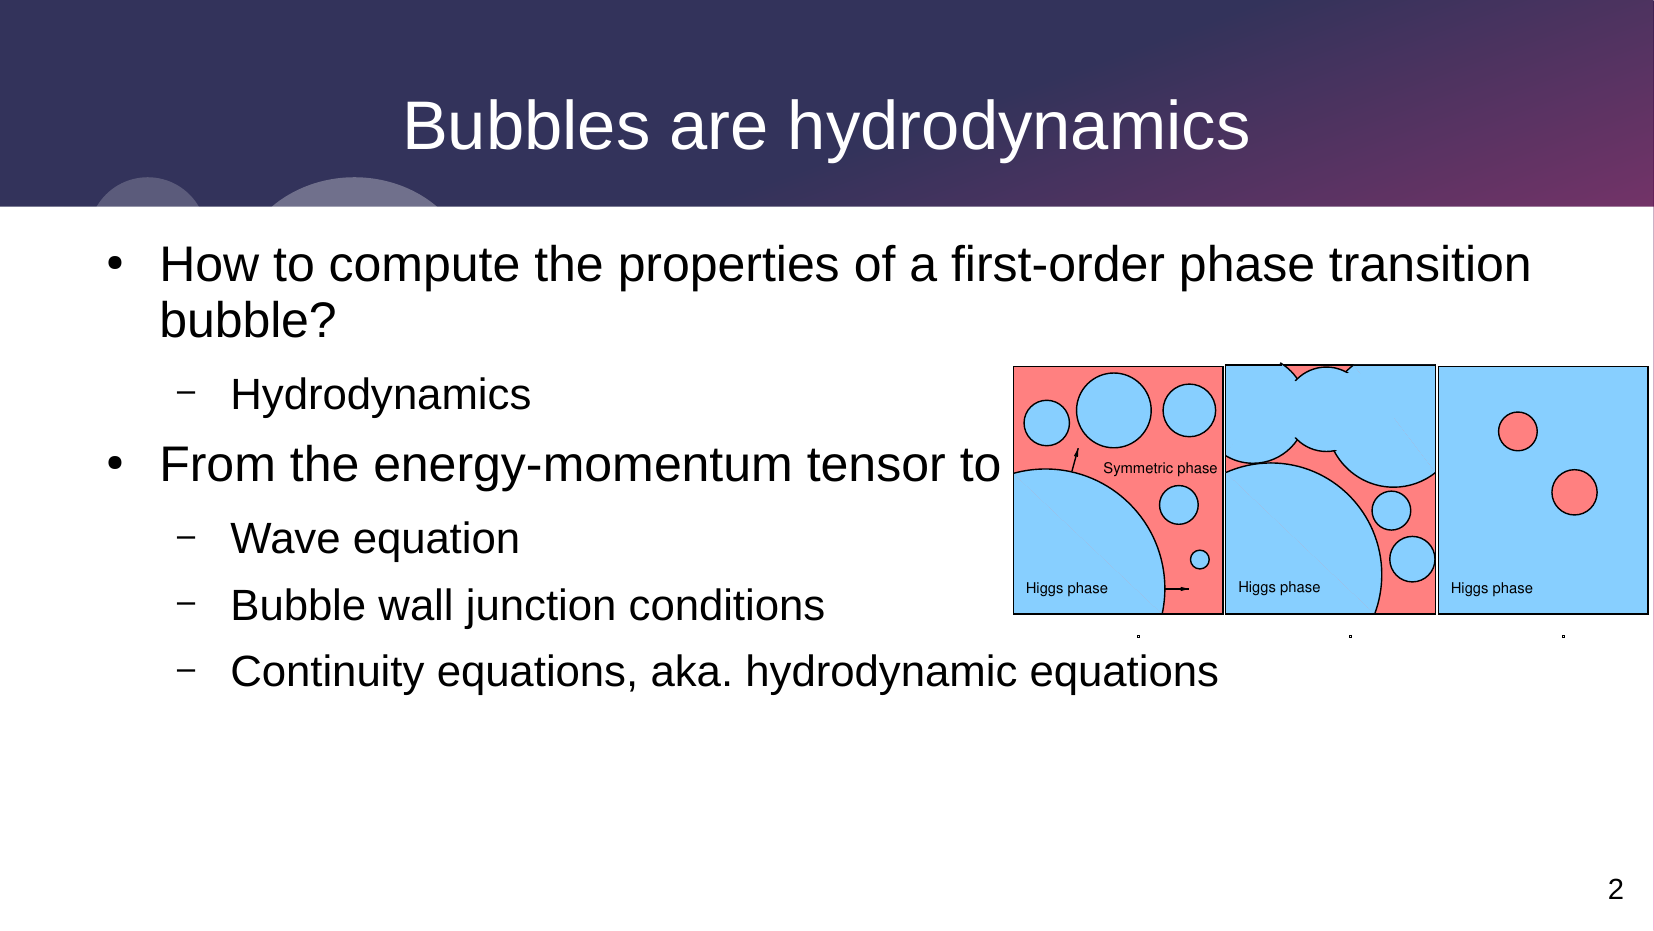

# Bubbles are hydrodynamics
How to compute the properties of a first-order phase transition bubble?
Hydrodynamics
From the energy-momentum tensor to
Wave equation
Bubble wall junction conditions
Continuity equations, aka. hydrodynamic equations